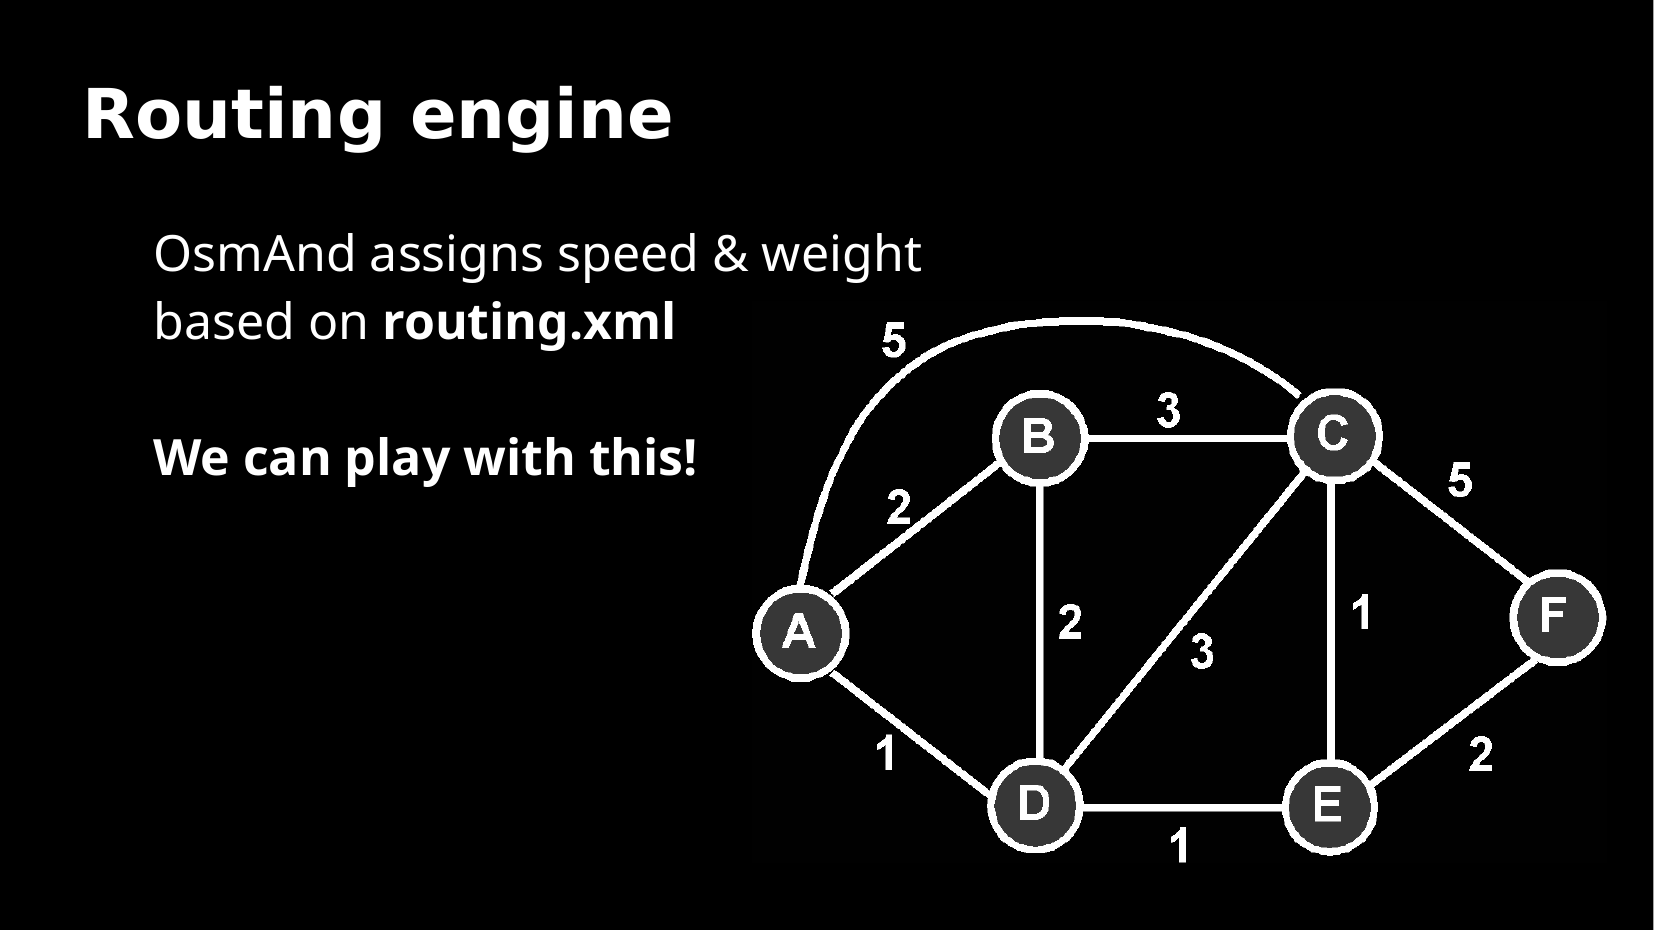

# Routing engine
OsmAnd assigns speed & weight
based on routing.xml
We can play with this!